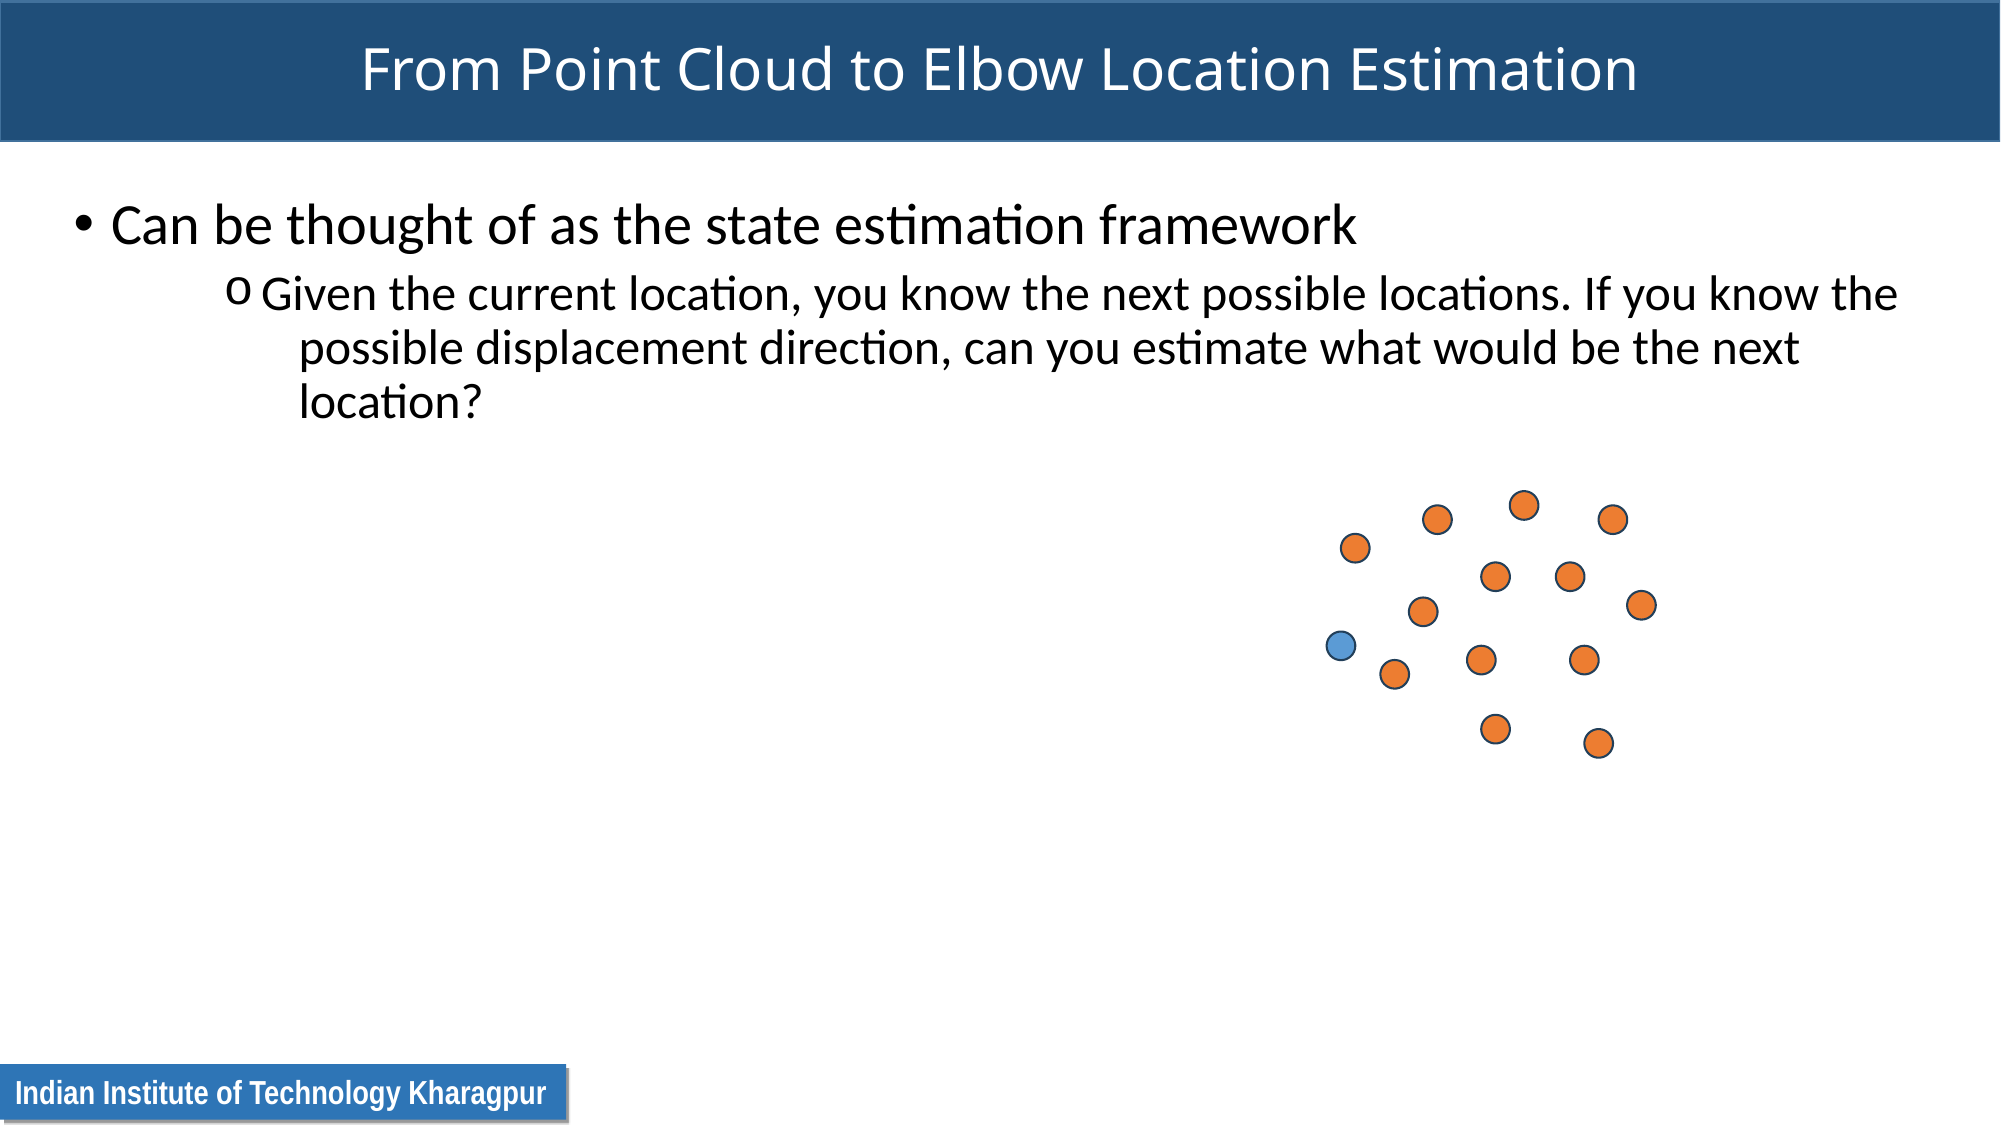

From Point Cloud to Elbow Location Estimation
# Can be thought of as the state estimation framework
Given the current location, you know the next possible locations. If you know the possible displacement direction, can you estimate what would be the next location?